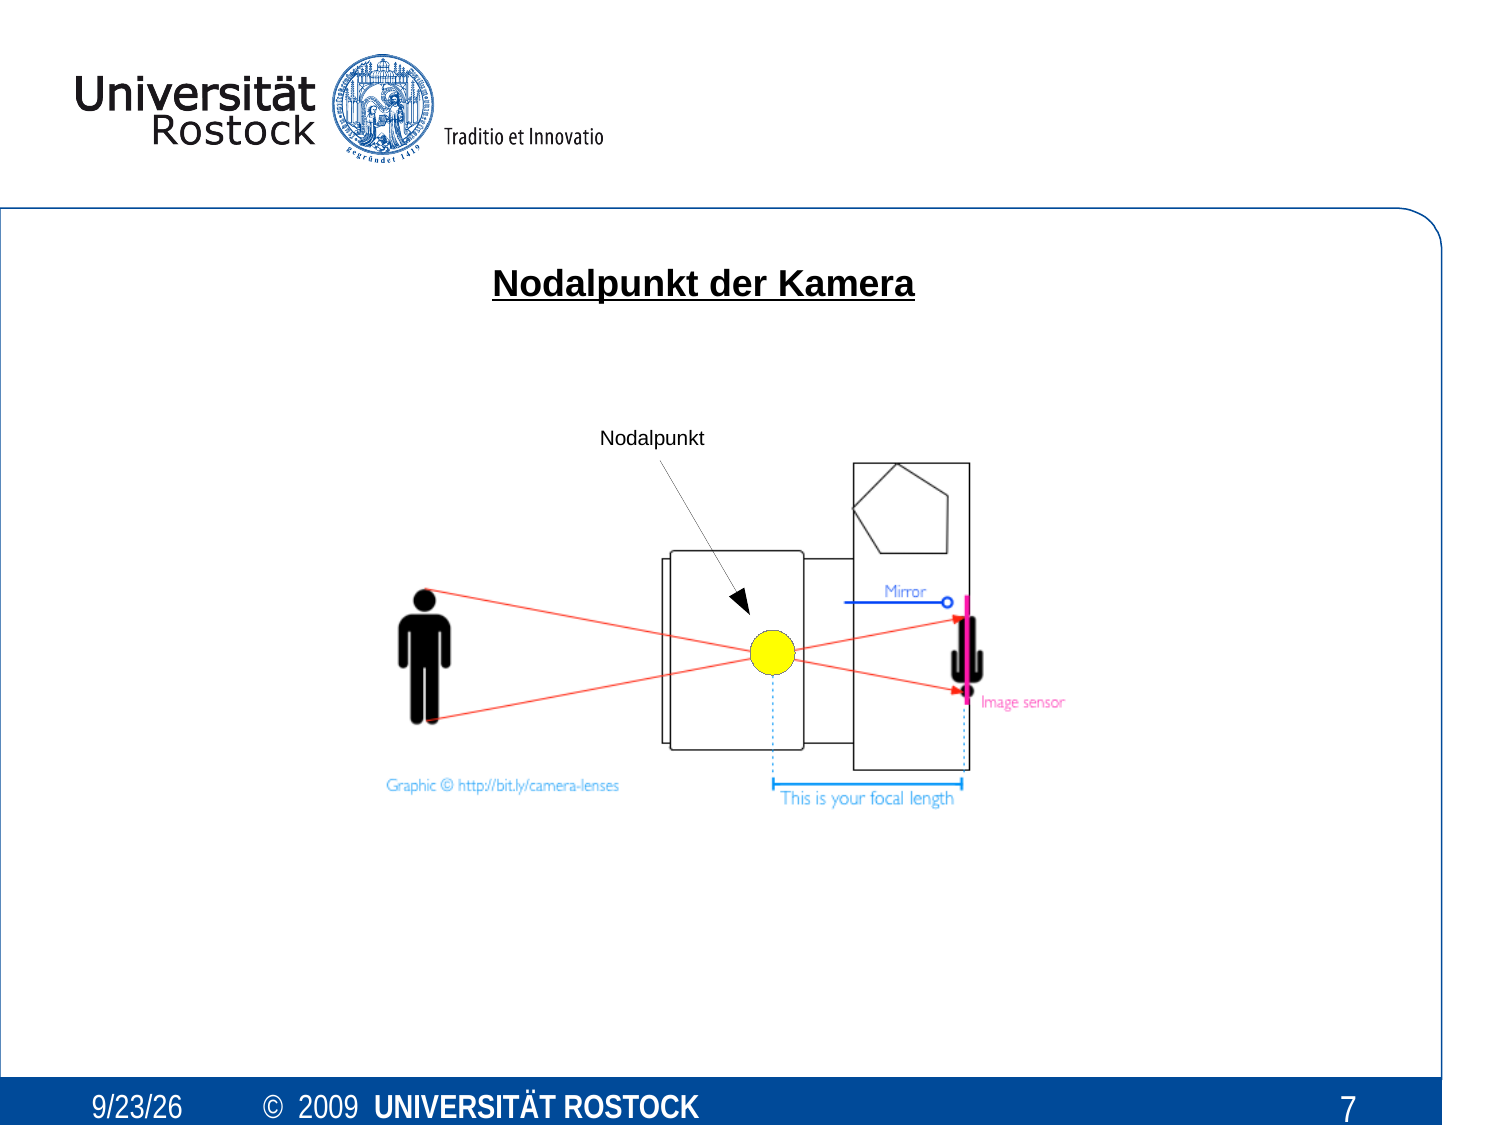

Nodalpunkt der Kamera
Nodalpunkt
 © 2009 UNIVERSITÄT ROSTOCK